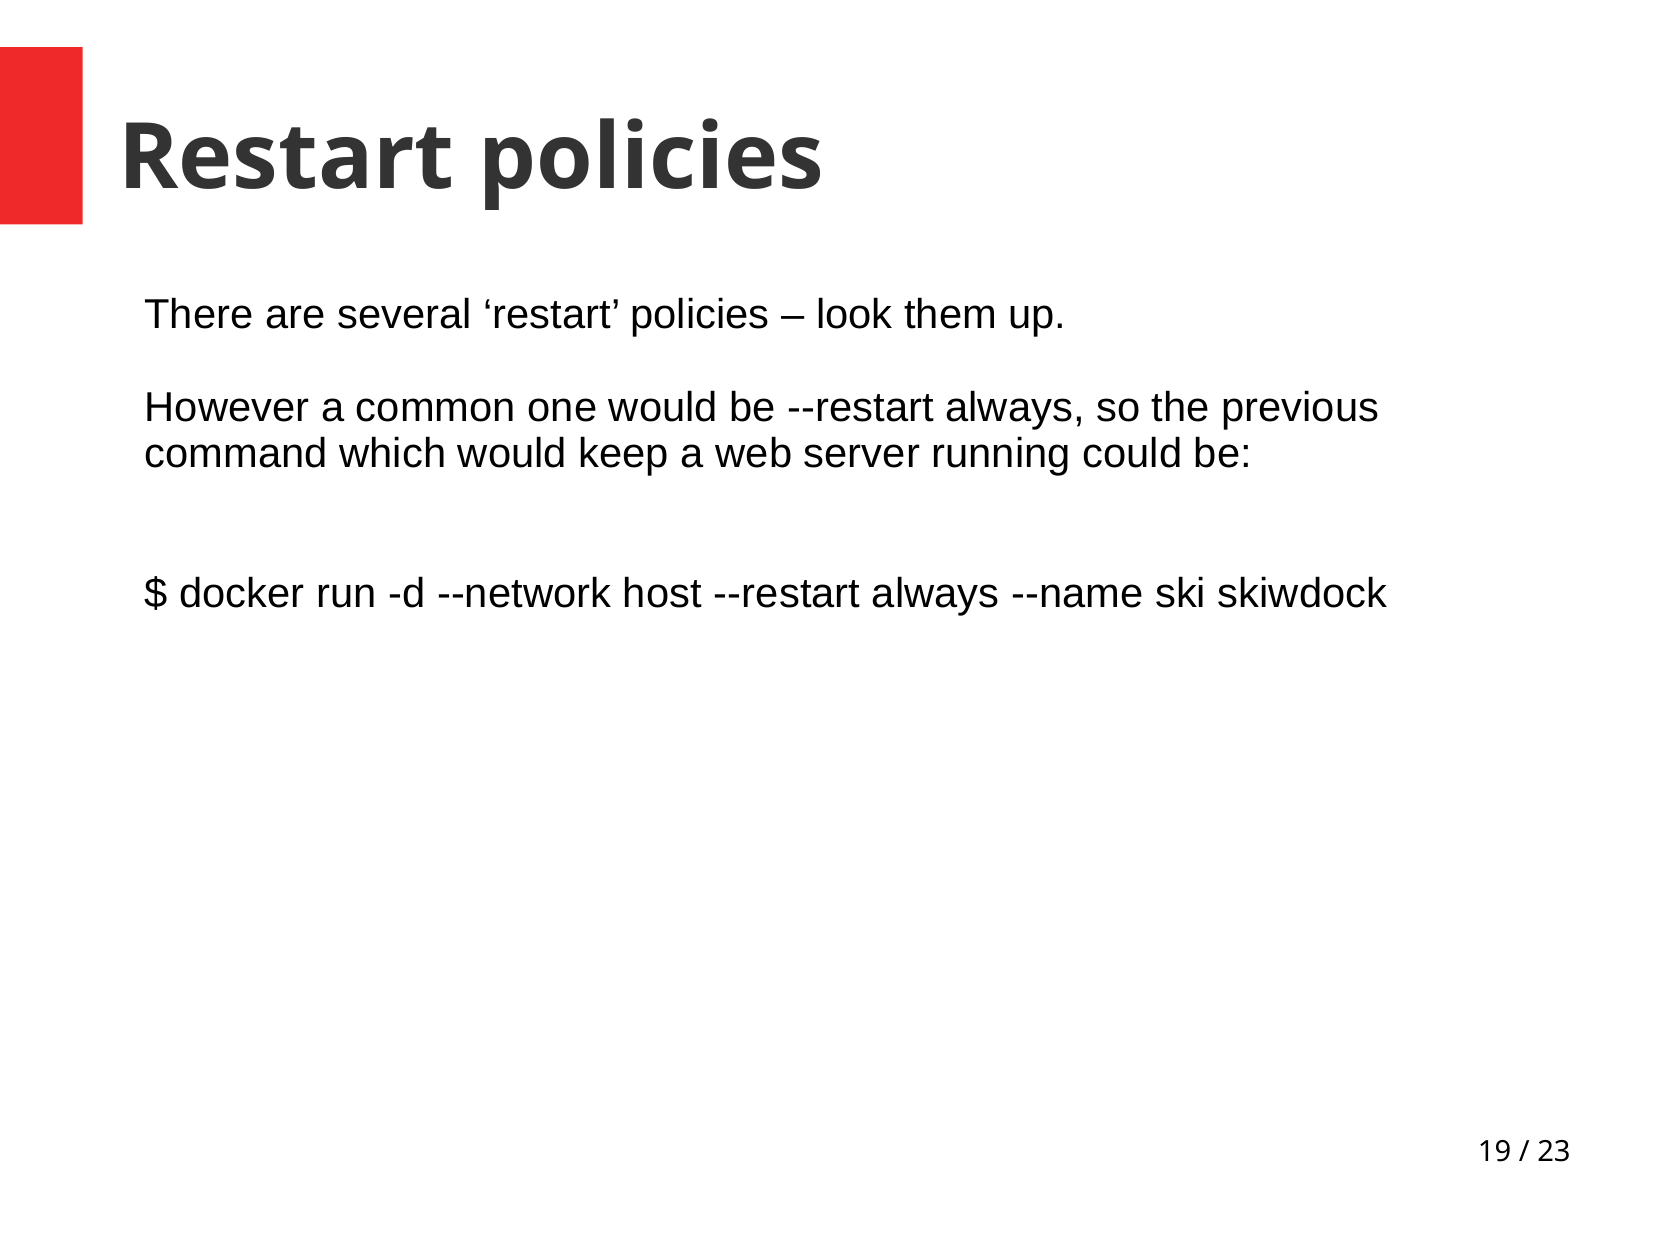

# Restart policies
There are several ‘restart’ policies – look them up.
However a common one would be --restart always, so the previous command which would keep a web server running could be:
$ docker run -d --network host --restart always --name ski skiwdock
19